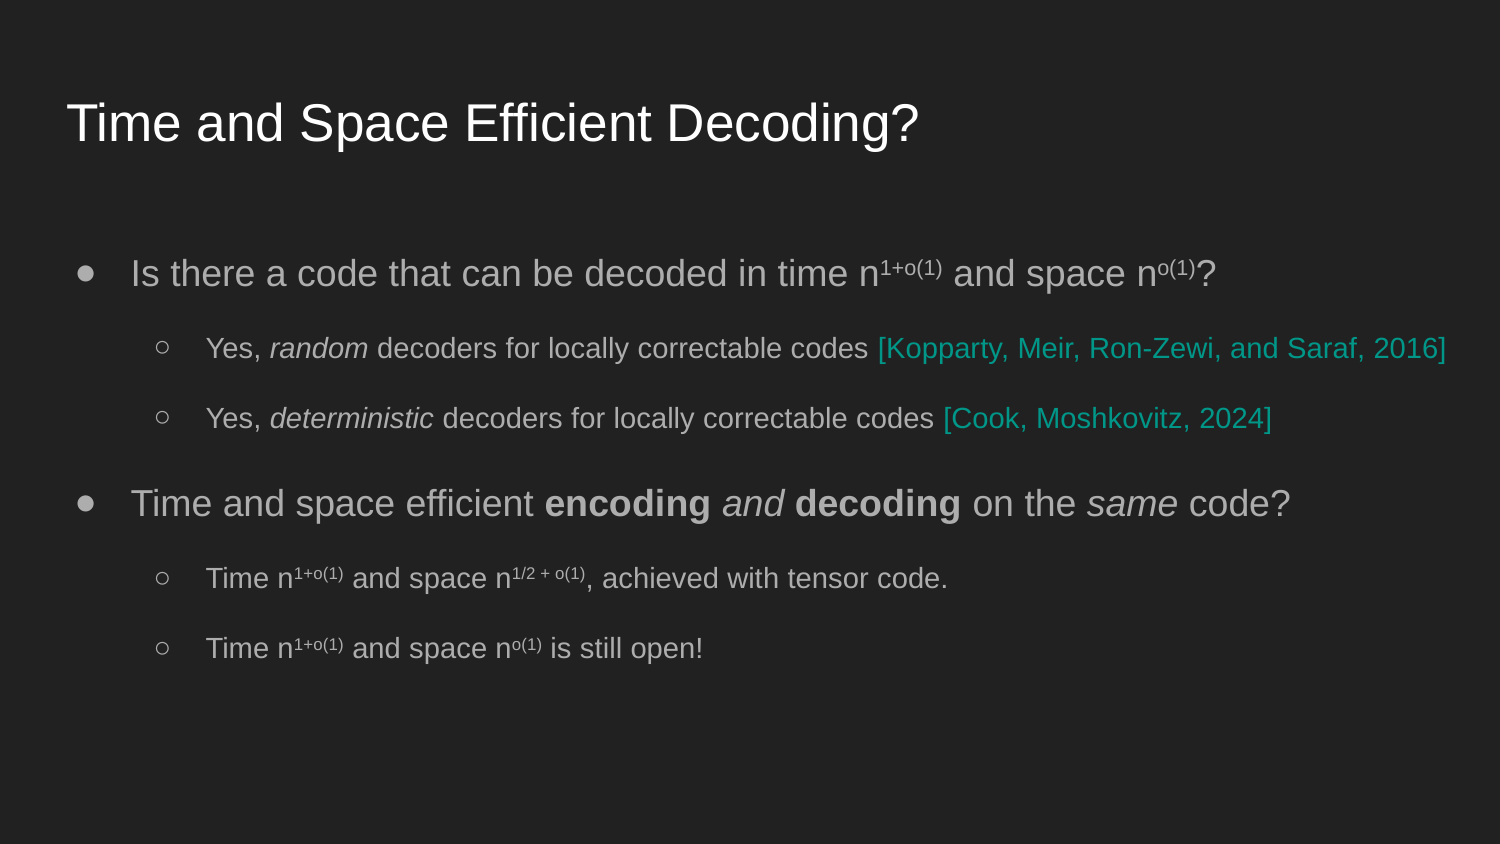

# Time and Space Efficient Decoding?
Is there a code that can be decoded in time n1+o(1) and space no(1)?
Yes, random decoders for locally correctable codes [Kopparty, Meir, Ron-Zewi, and Saraf, 2016]
Yes, deterministic decoders for locally correctable codes [Cook, Moshkovitz, 2024]
Time and space efficient encoding and decoding on the same code?
Time n1+o(1) and space n1/2 + o(1), achieved with tensor code.
Time n1+o(1) and space no(1) is still open!